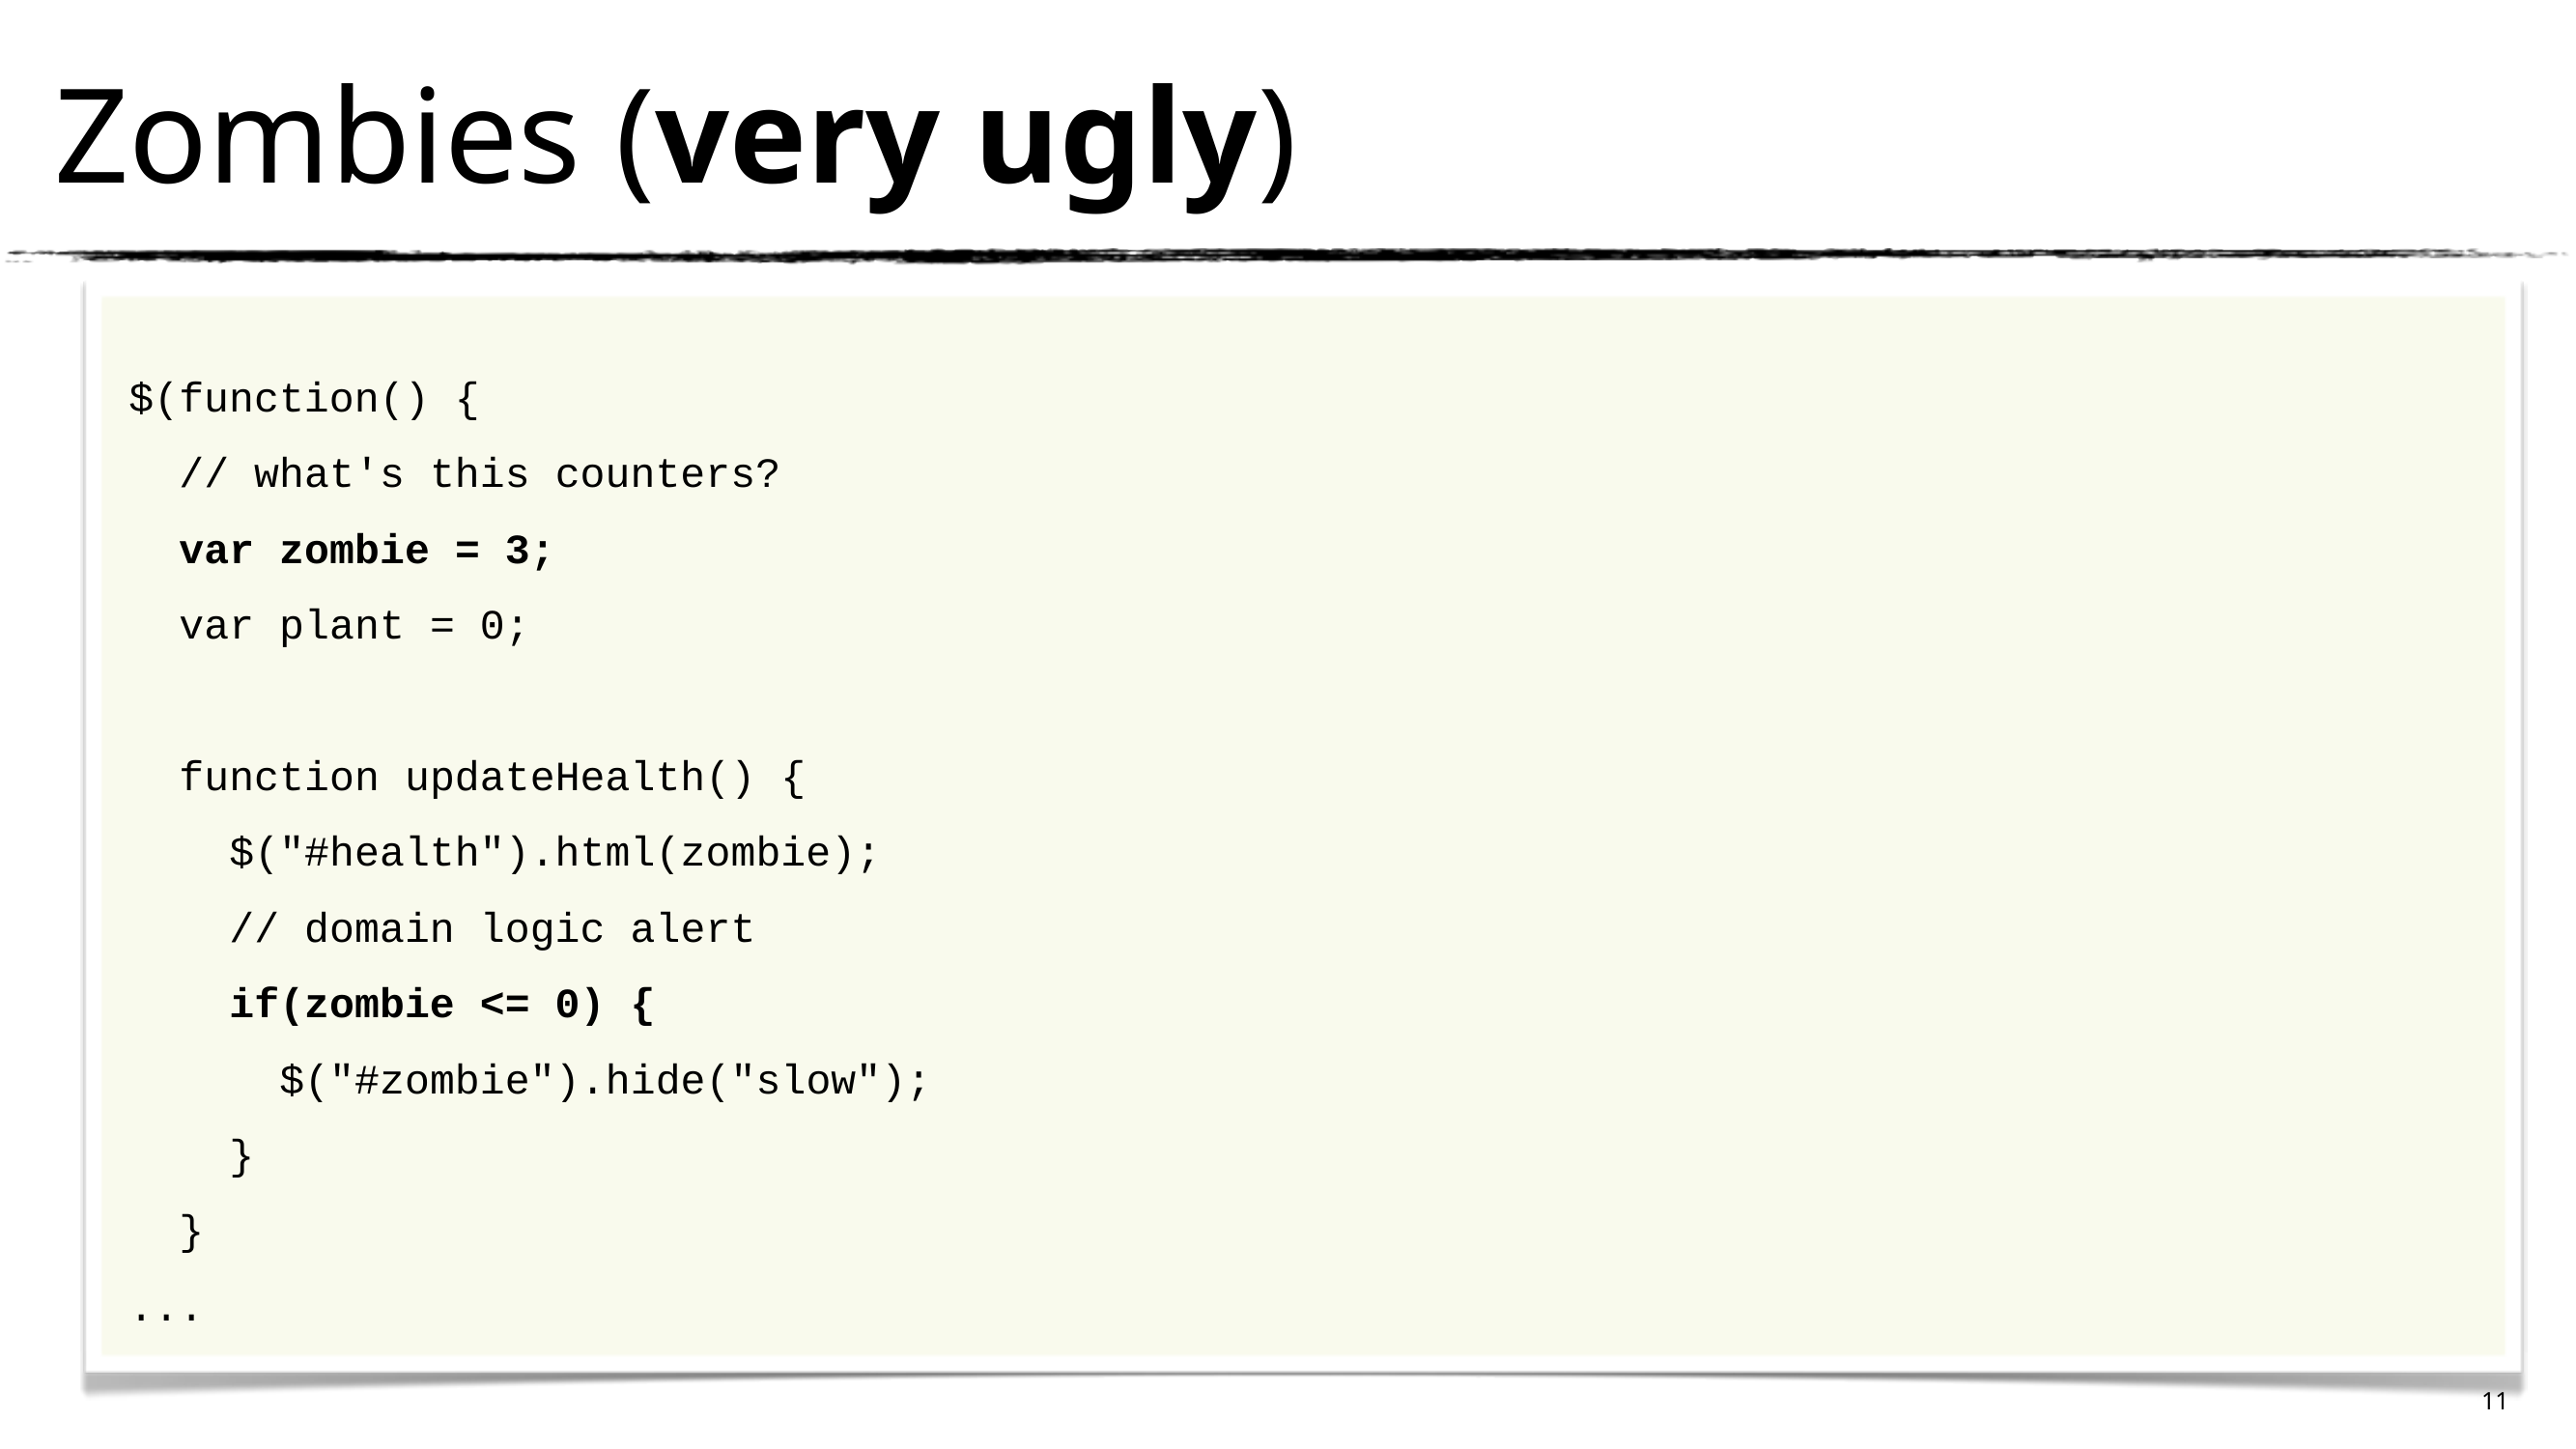

# Zombies (very ugly)
$(function() {
 // what's this counters?
 var zombie = 3;
 var plant = 0;
 function updateHealth() {
 $("#health").html(zombie);
 // domain logic alert
 if(zombie <= 0) {
 $("#zombie").hide("slow");
 }
 }
...